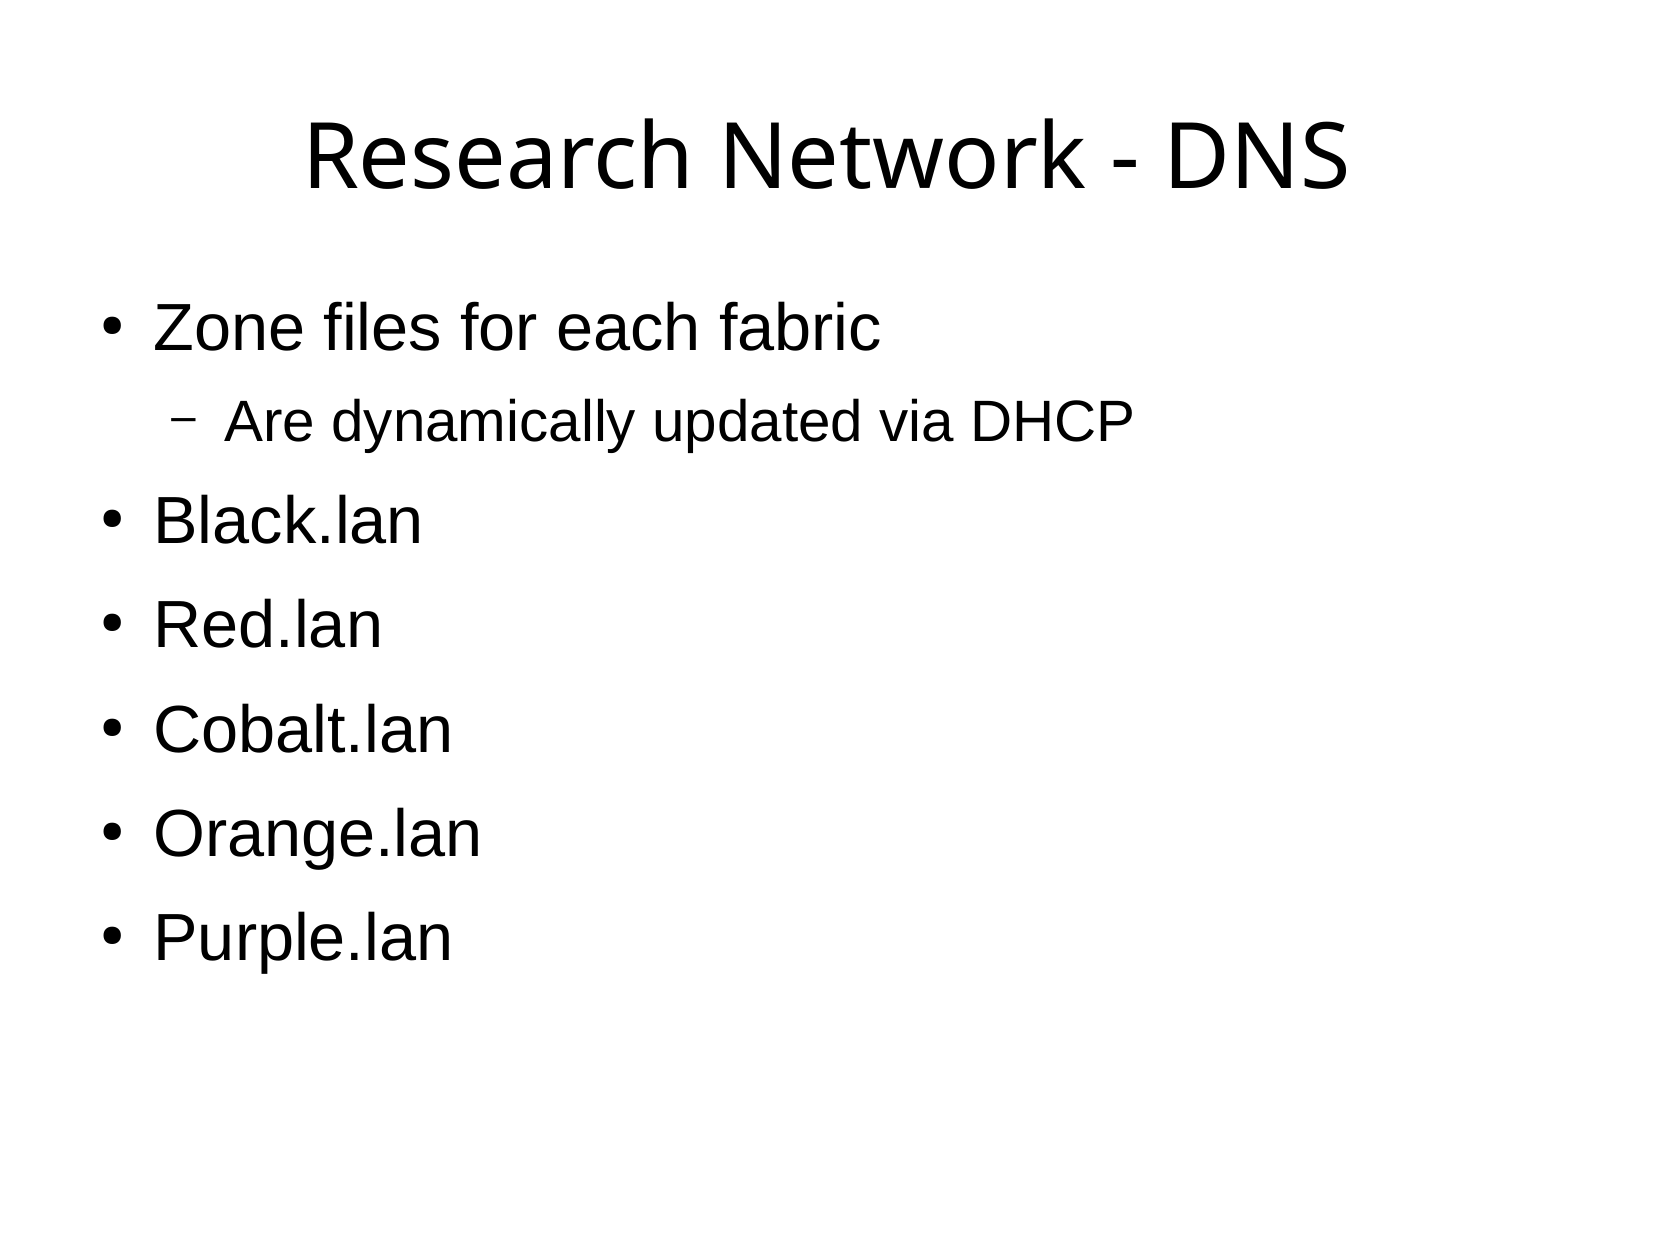

# Research Network - DNS
Zone files for each fabric
Are dynamically updated via DHCP
Black.lan
Red.lan
Cobalt.lan
Orange.lan
Purple.lan